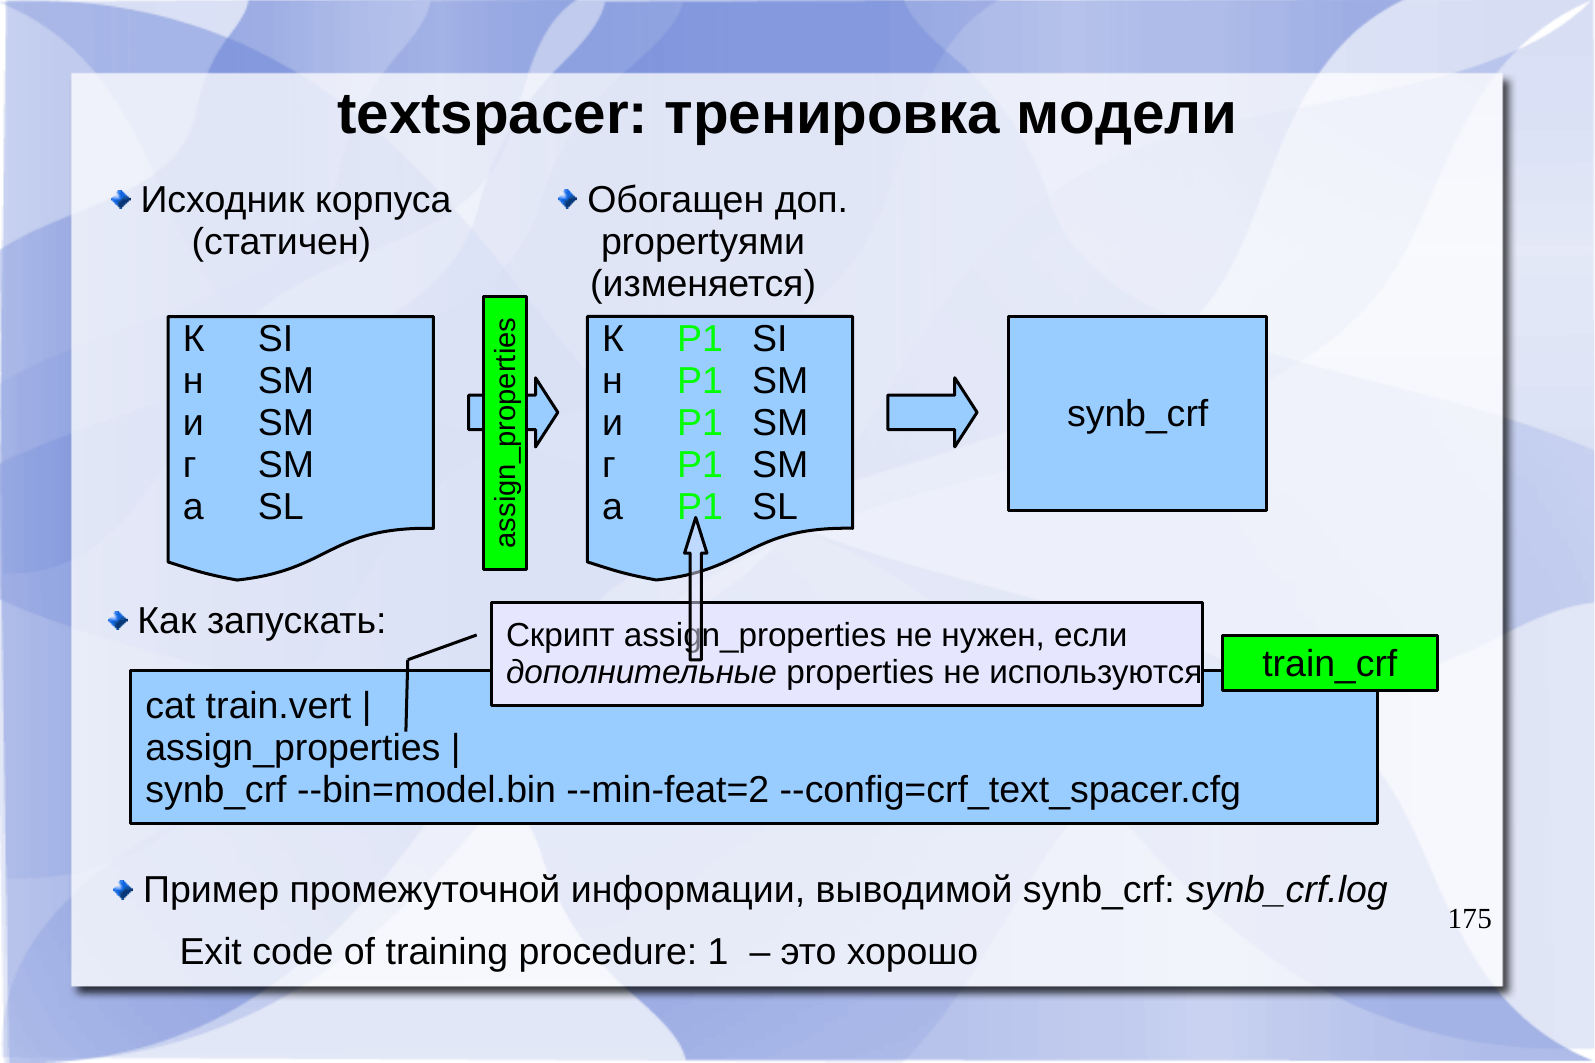

# textspacer: тренировка модели
 Обогащен доп. propertyями
(изменяется)
 Исходник корпуса
(статичен)
synb_crf
К	P1	SI
н	P1	SM
и	P1	SM
г	P1	SM
а	P1	SL
К	SI
н	SM
и	SM
г	SM
а	SL
assign_properties
Скрипт assign_properties не нужен, если
дополнительные properties не используются
 Как запускать:
train_crf
cat train.vert |
assign_properties |
synb_crf --bin=model.bin --min-feat=2 --config=crf_text_spacer.cfg
 Пример промежуточной информации, выводимой synb_crf: synb_crf.log
Exit code of training procedure: 1 – это хорошо
175